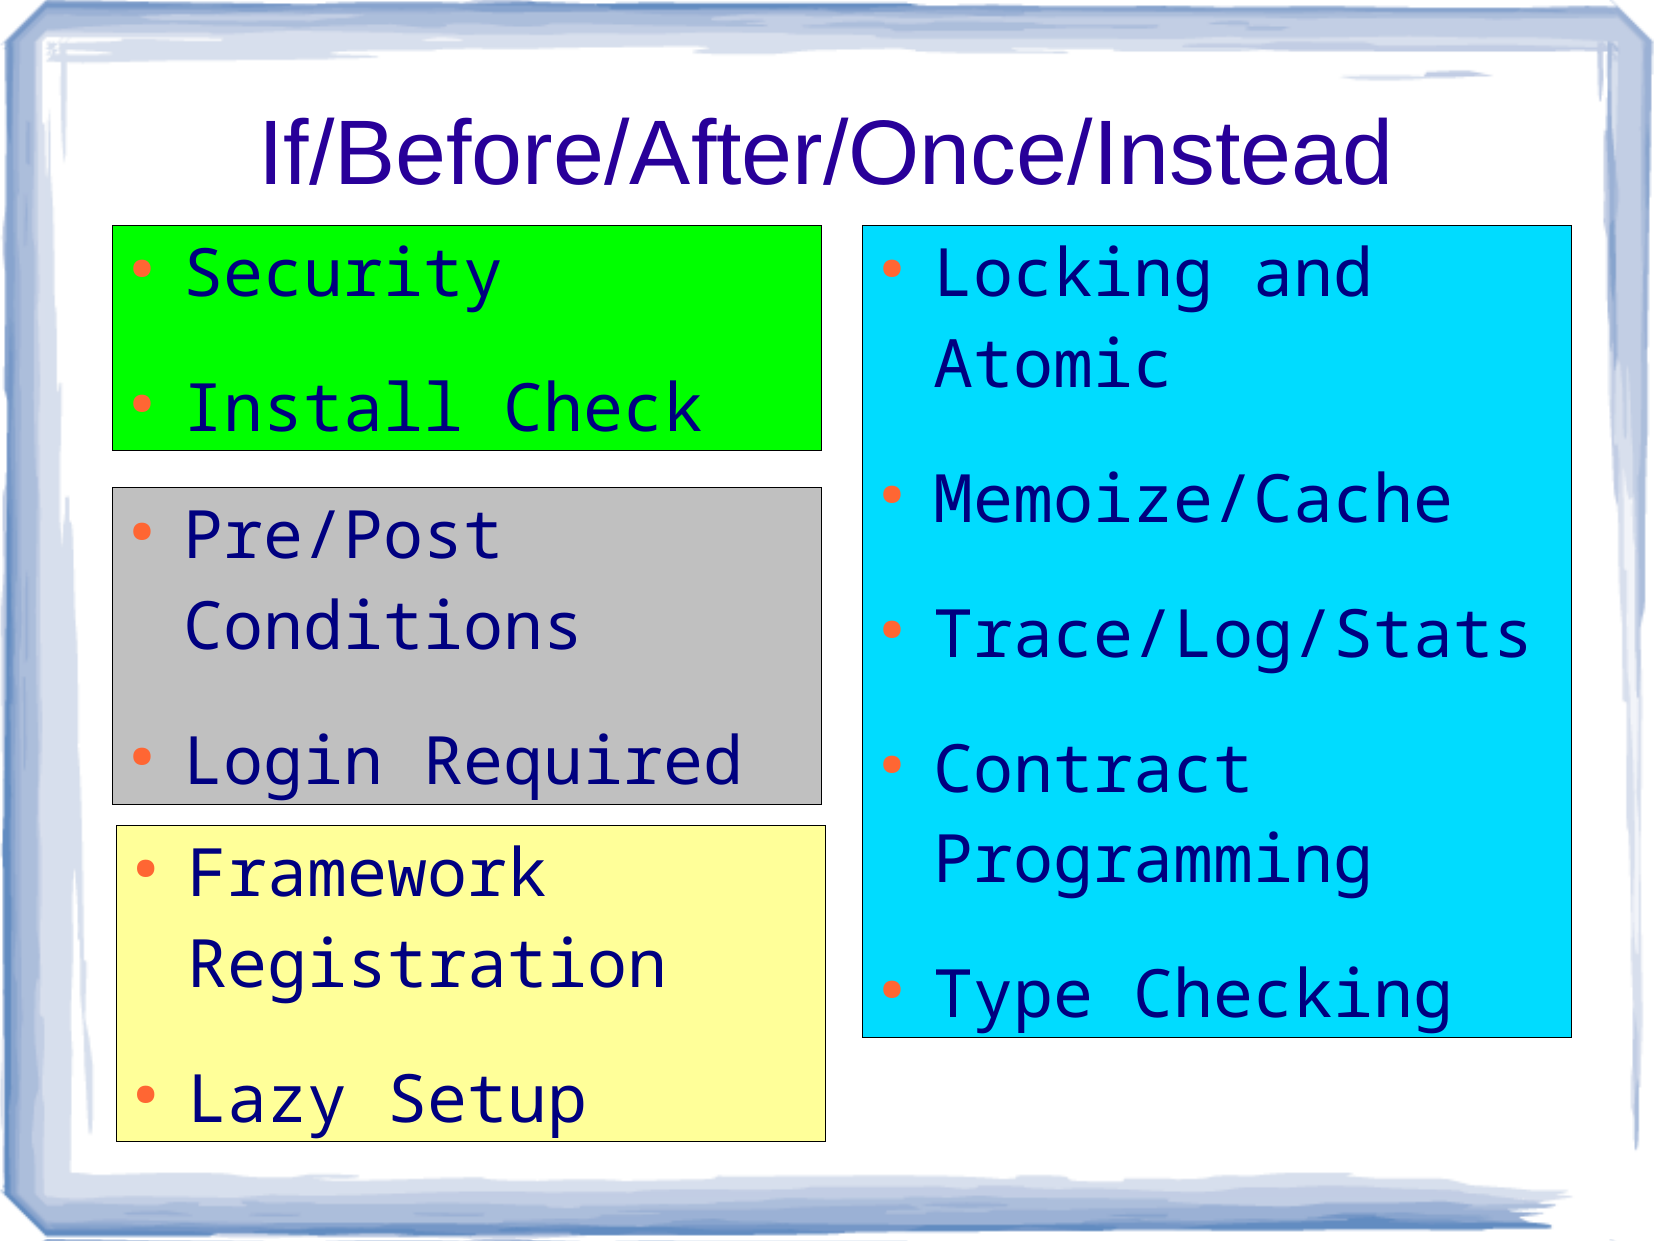

# If/Before/After/Once/Instead
Security
Install Check
Locking and Atomic
Memoize/Cache
Trace/Log/Stats
Contract Programming
Type Checking
Pre/Post Conditions
Login Required
Framework Registration
Lazy Setup